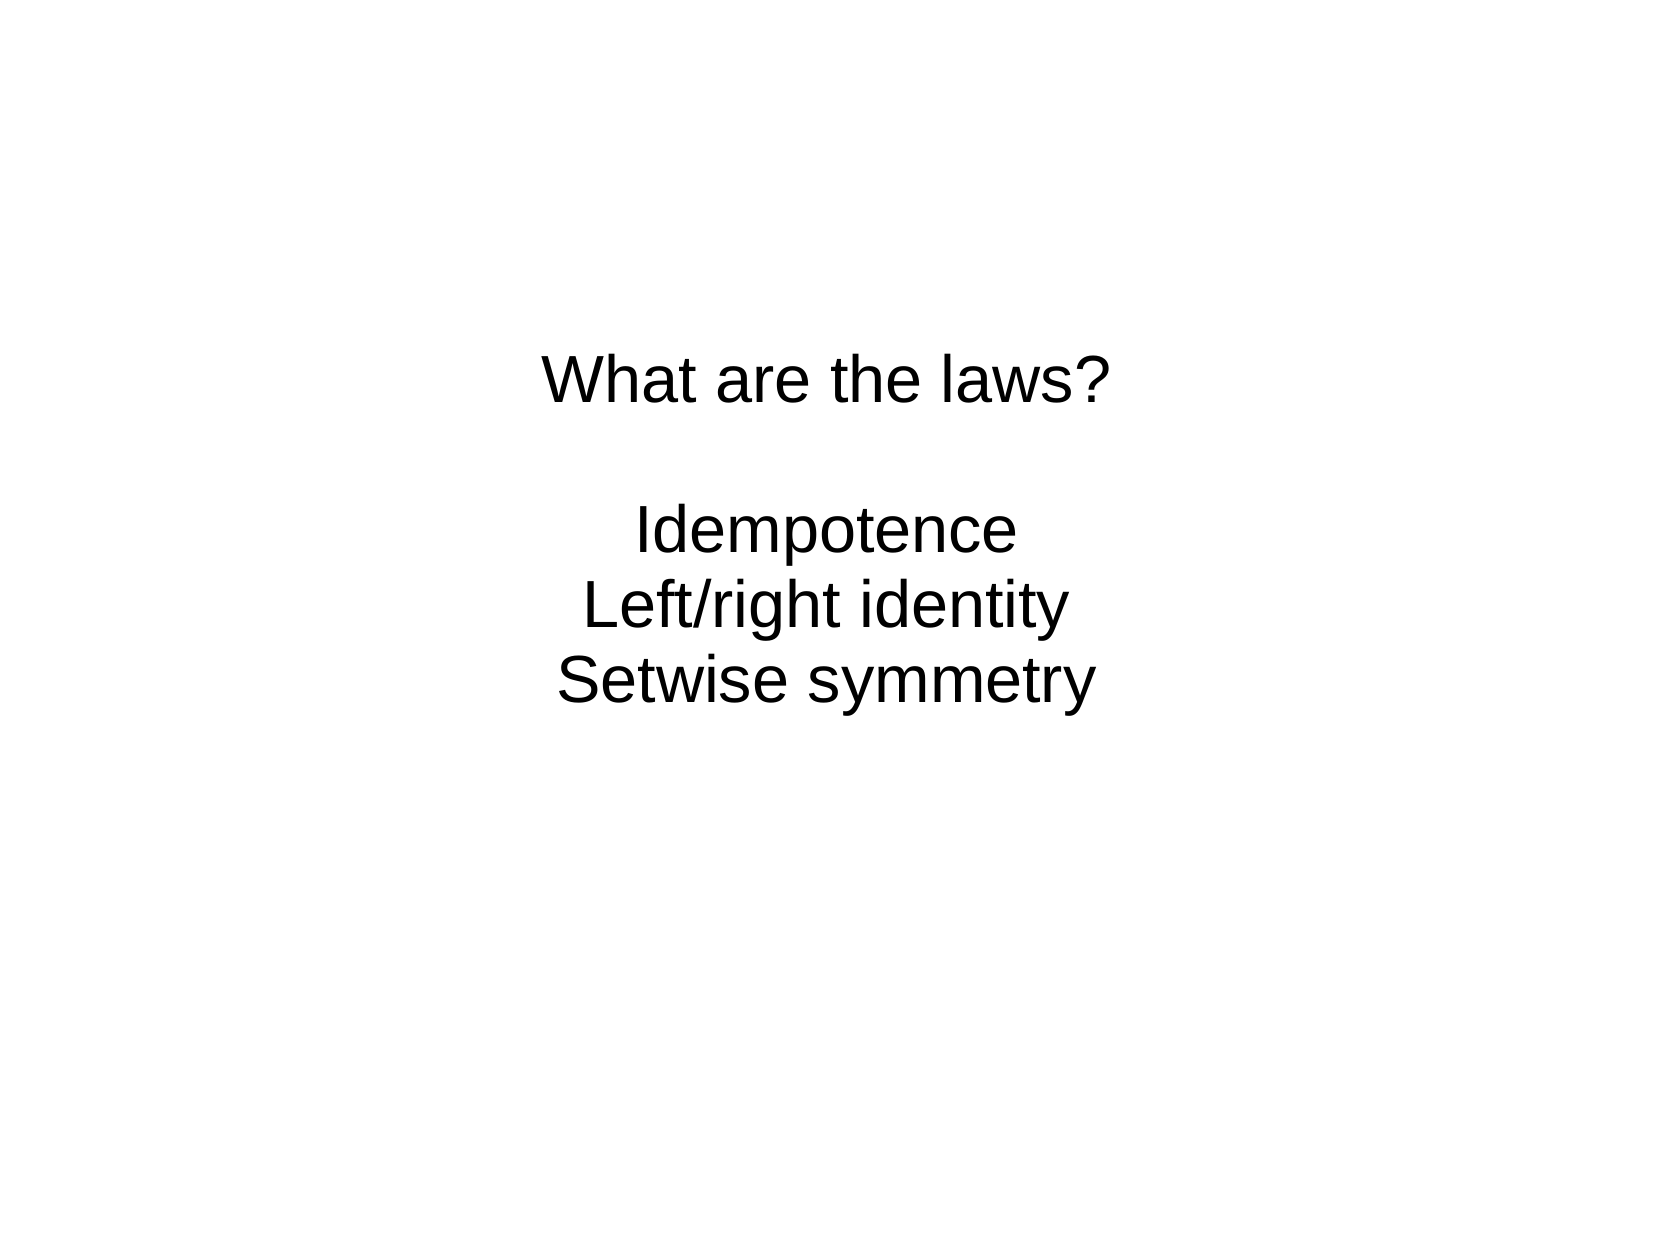

# What are the laws?
Idempotence
Left/right identity
Setwise symmetry